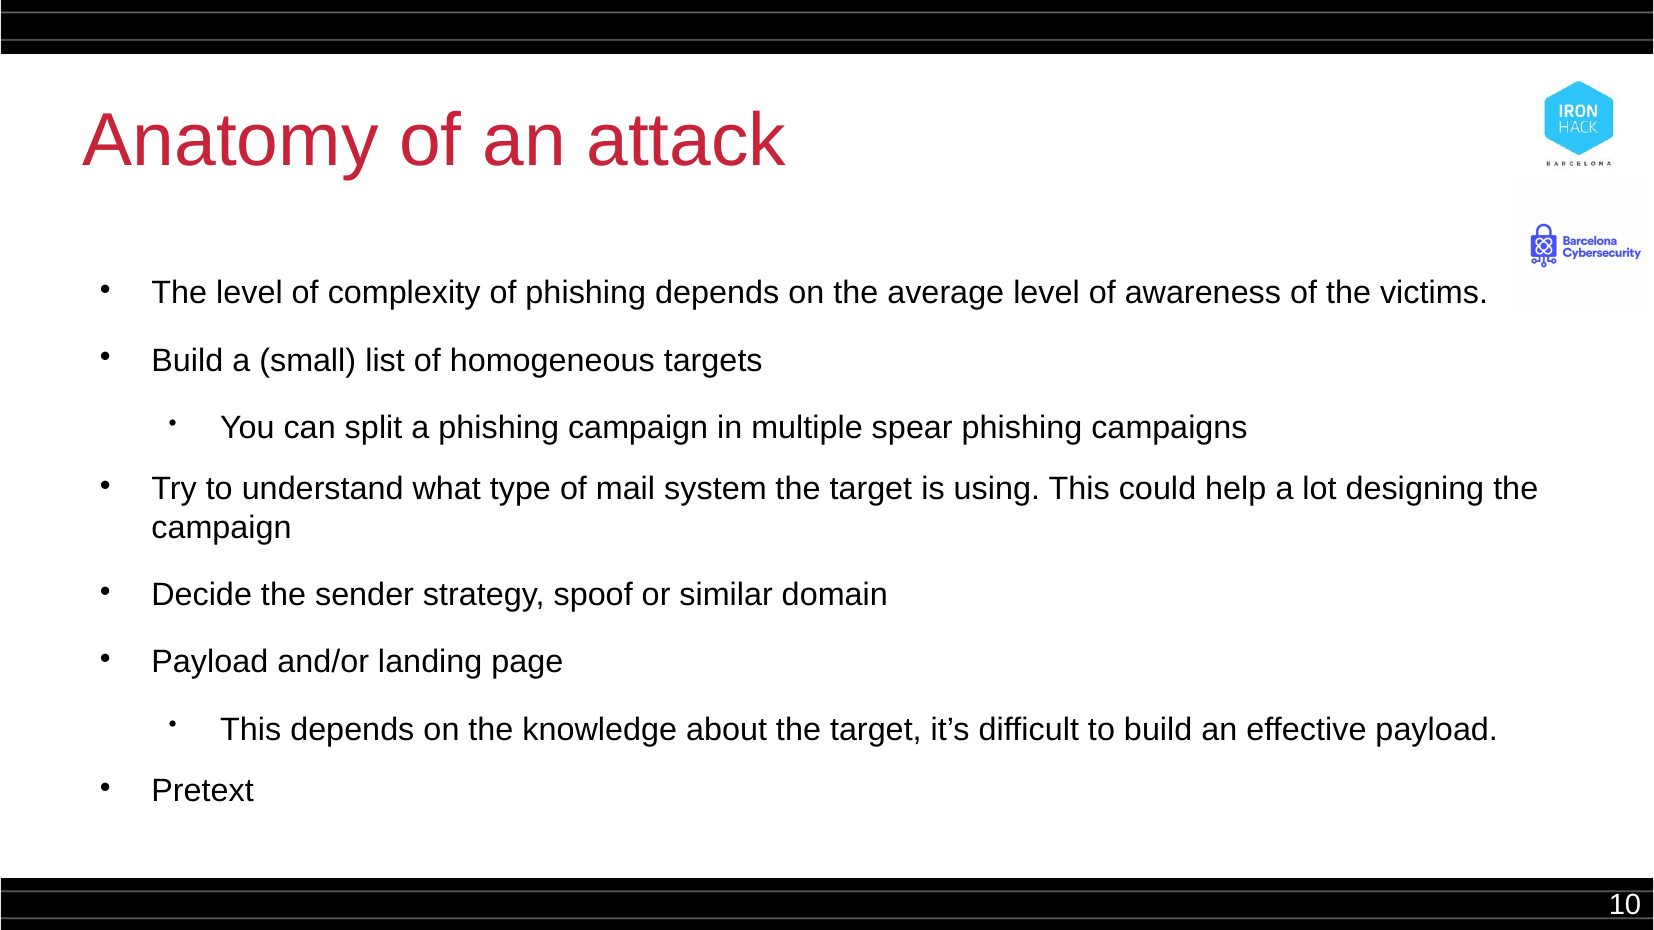

Anatomy of an attack
The level of complexity of phishing depends on the average level of awareness of the victims.
Build a (small) list of homogeneous targets
You can split a phishing campaign in multiple spear phishing campaigns
Try to understand what type of mail system the target is using. This could help a lot designing the campaign
Decide the sender strategy, spoof or similar domain
Payload and/or landing page
This depends on the knowledge about the target, it’s difficult to build an effective payload.
Pretext